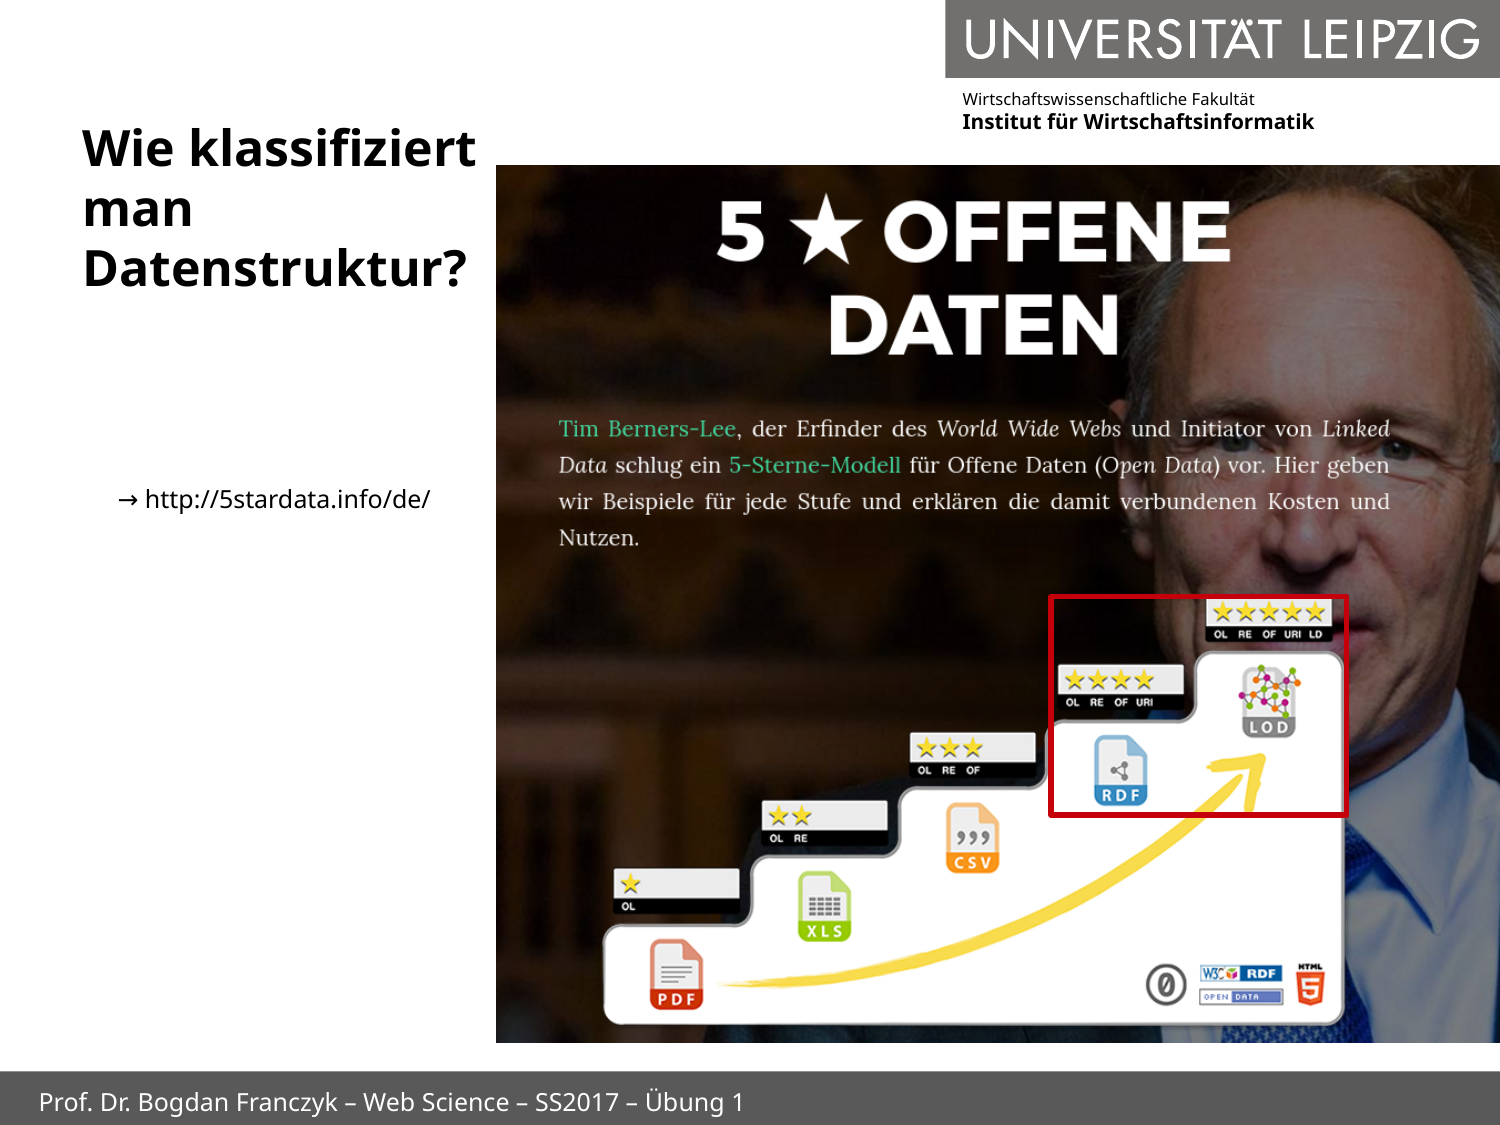

# Wie klassifiziert man Datenstruktur?
→ http://5stardata.info/de/